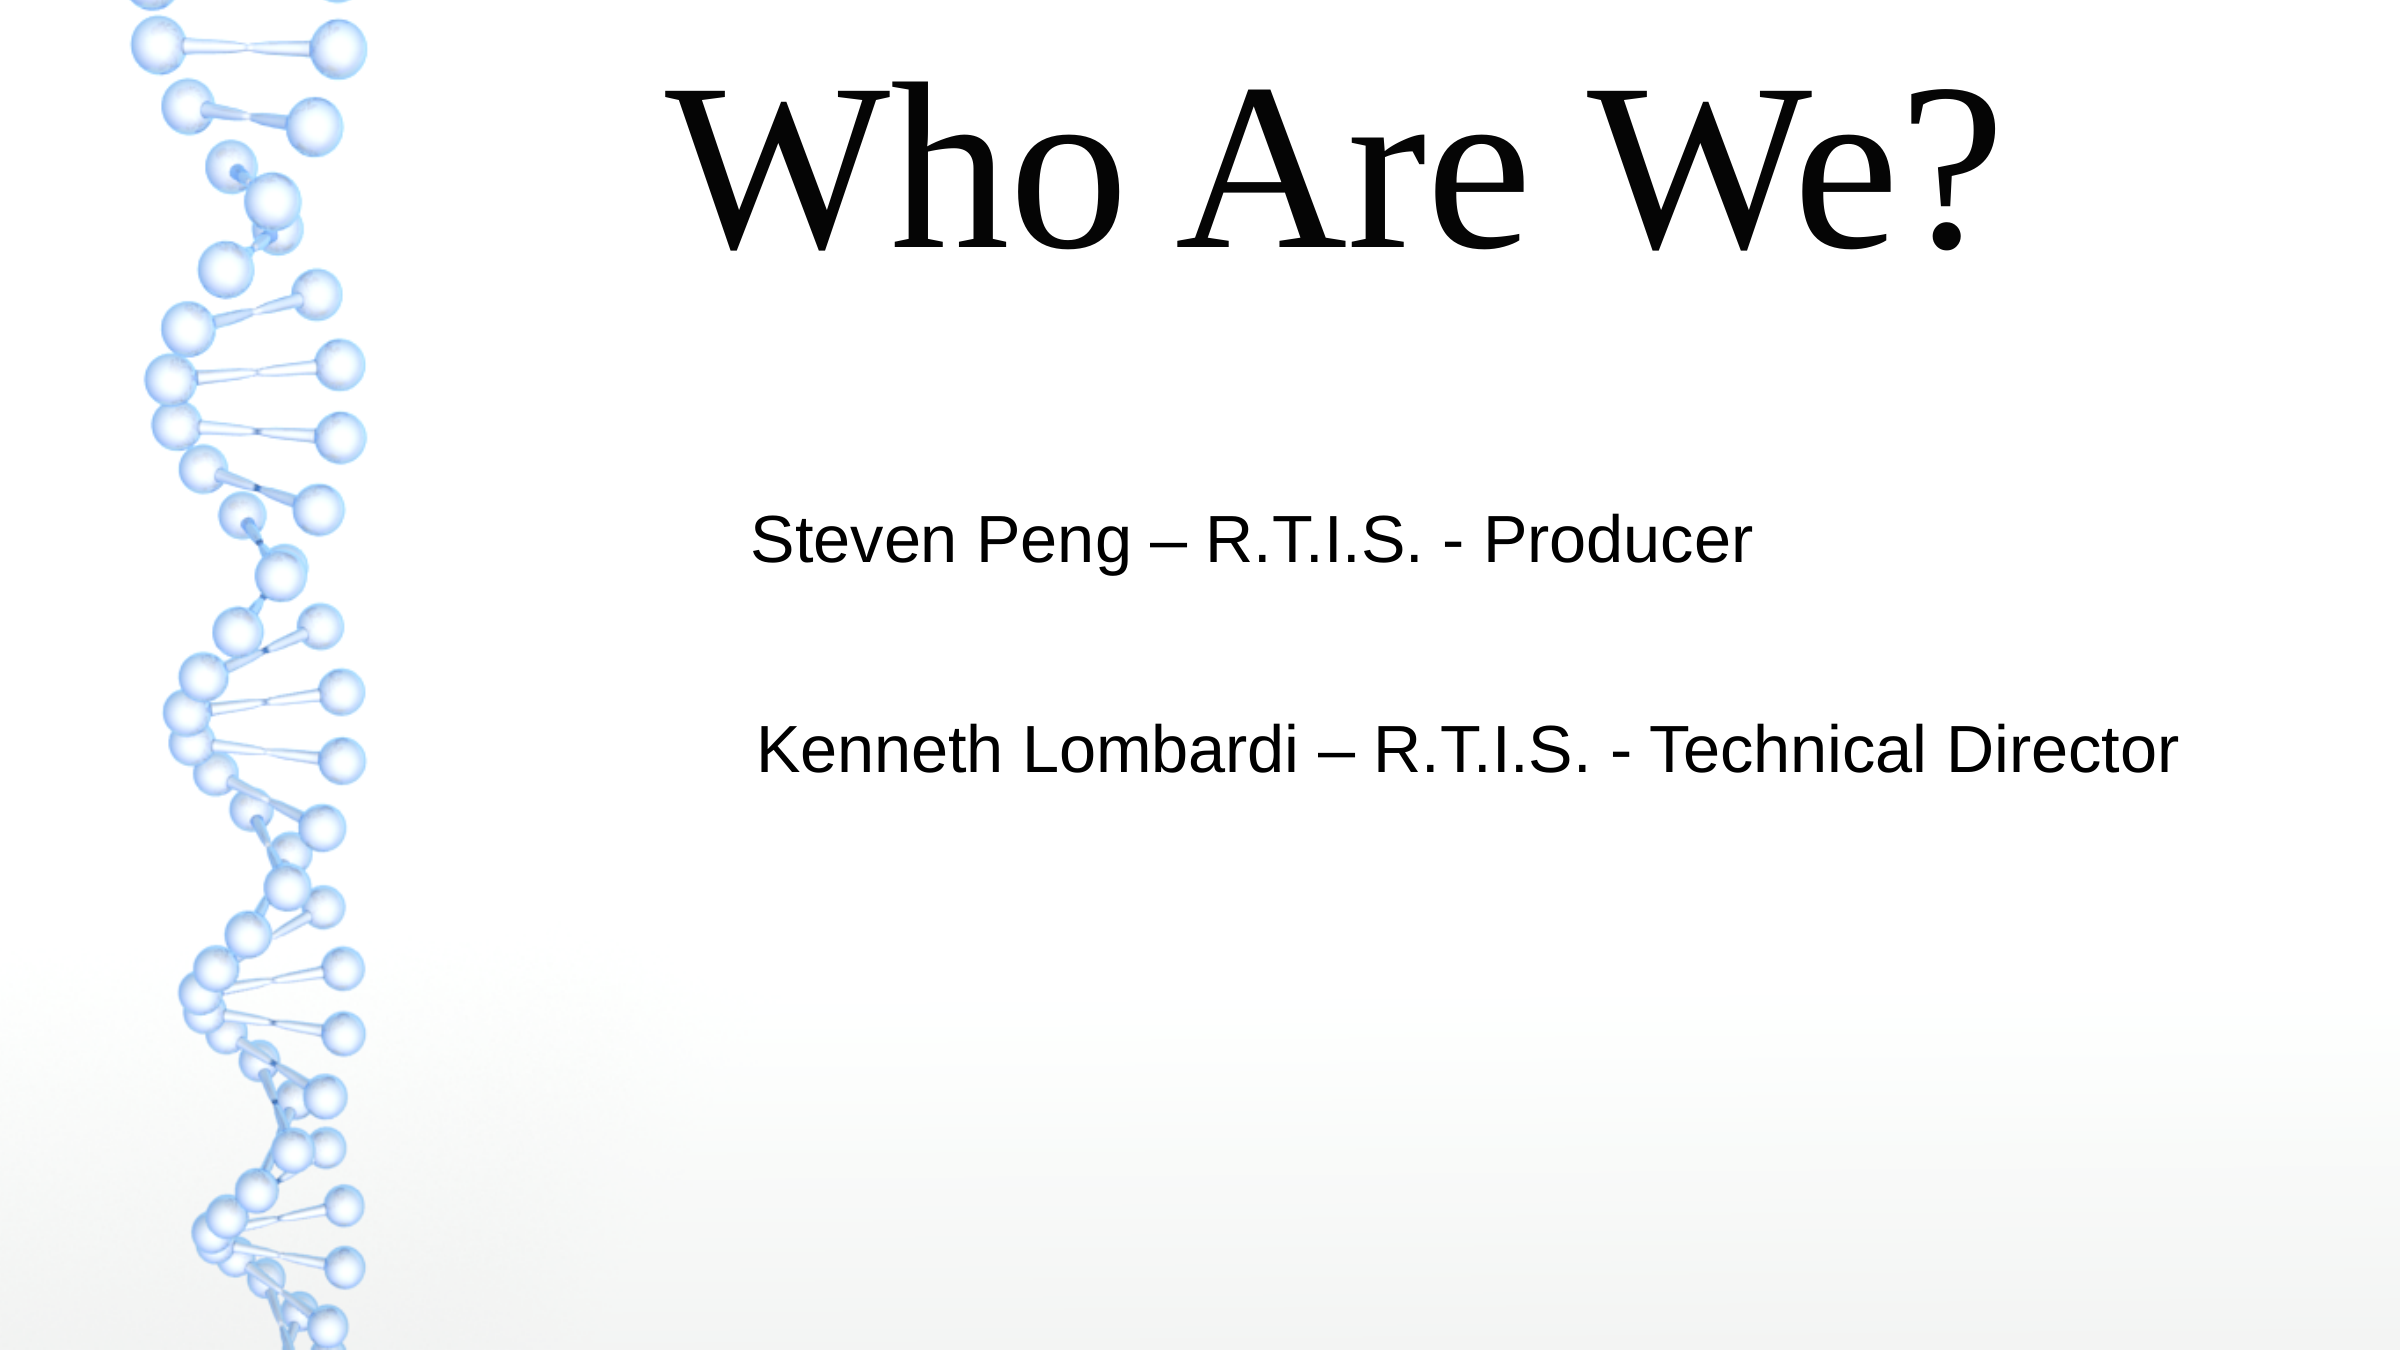

# Who Are We?
Steven Peng – R.T.I.S. - Producer
 Kenneth Lombardi – R.T.I.S. - Technical Director